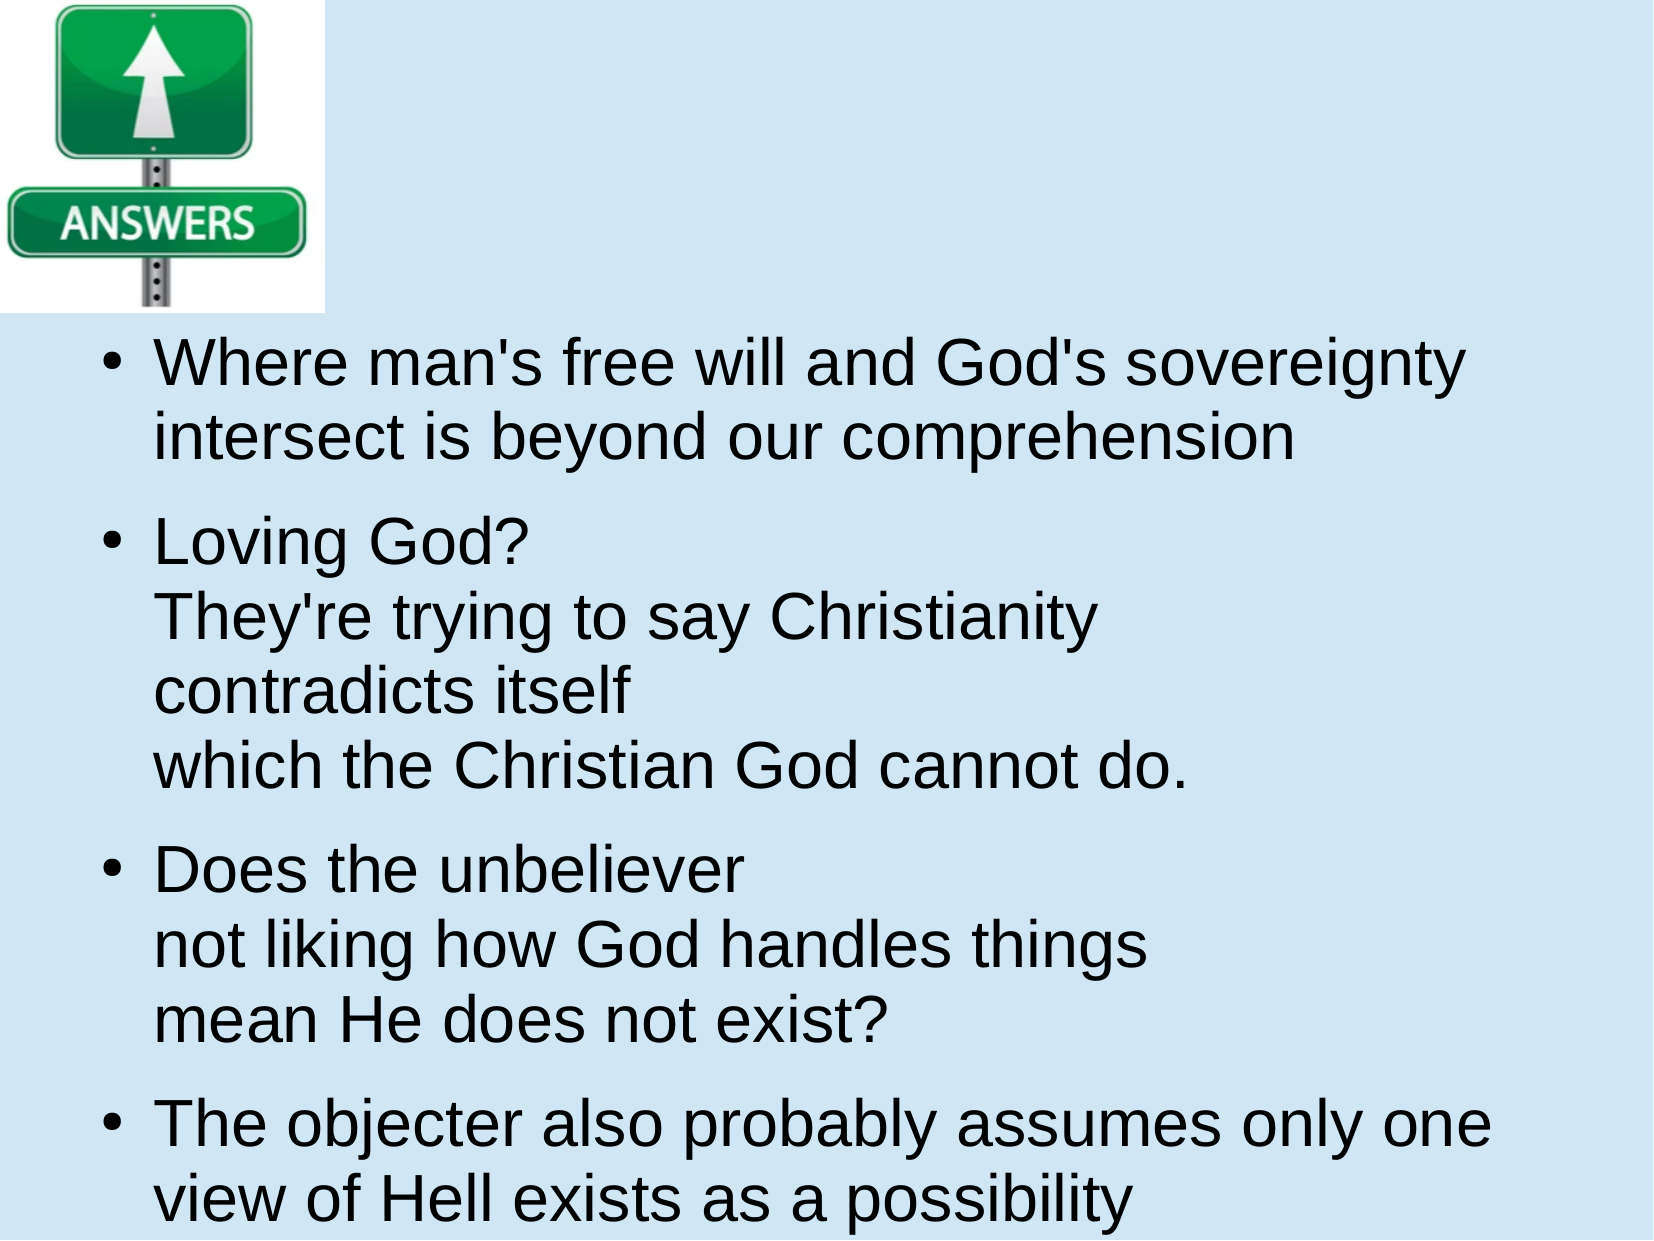

#
Where man's free will and God's sovereignty intersect is beyond our comprehension
Loving God?
They're trying to say Christianity
contradicts itself
which the Christian God cannot do.
Does the unbeliever
not liking how God handles things
mean He does not exist?
The objecter also probably assumes only one view of Hell exists as a possibility